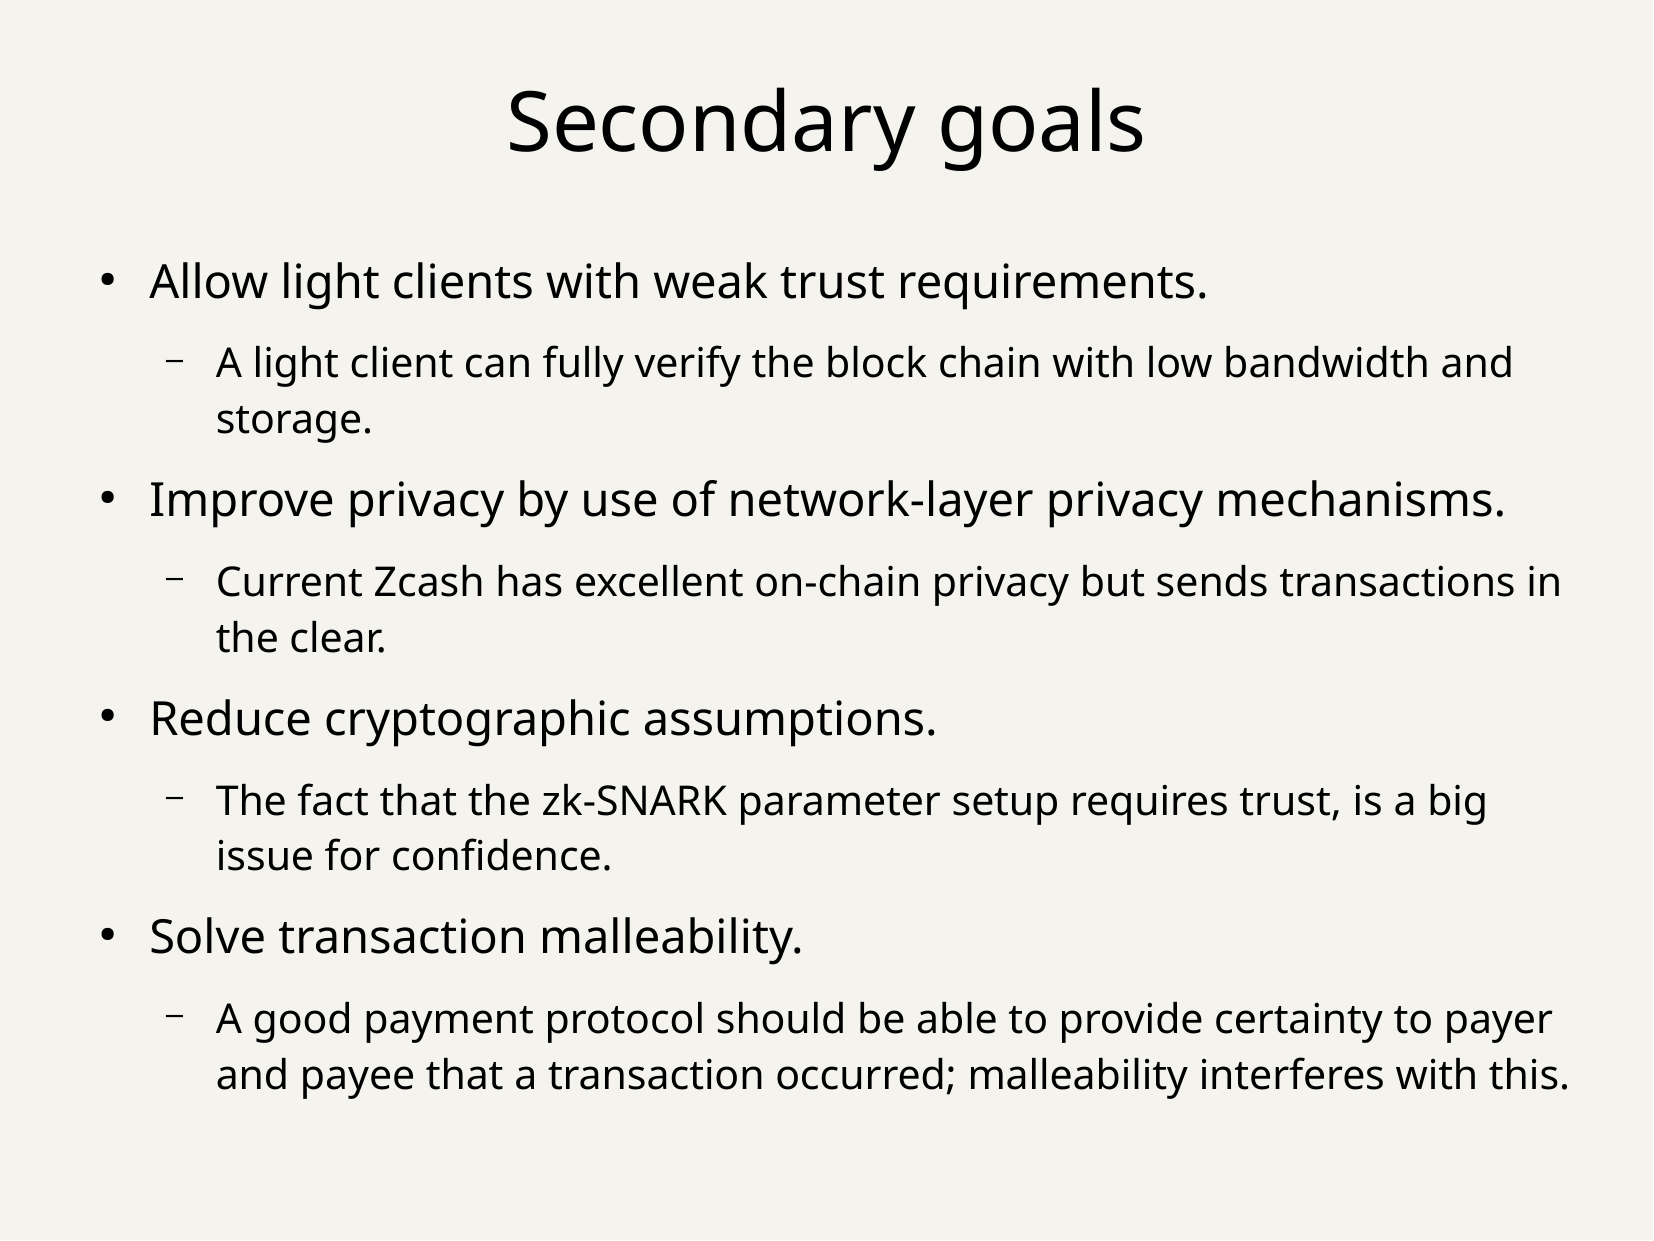

# Secondary goals
Allow light clients with weak trust requirements.
A light client can fully verify the block chain with low bandwidth and storage.
Improve privacy by use of network-layer privacy mechanisms.
Current Zcash has excellent on-chain privacy but sends transactions in the clear.
Reduce cryptographic assumptions.
The fact that the zk-SNARK parameter setup requires trust, is a big issue for confidence.
Solve transaction malleability.
A good payment protocol should be able to provide certainty to payer and payee that a transaction occurred; malleability interferes with this.